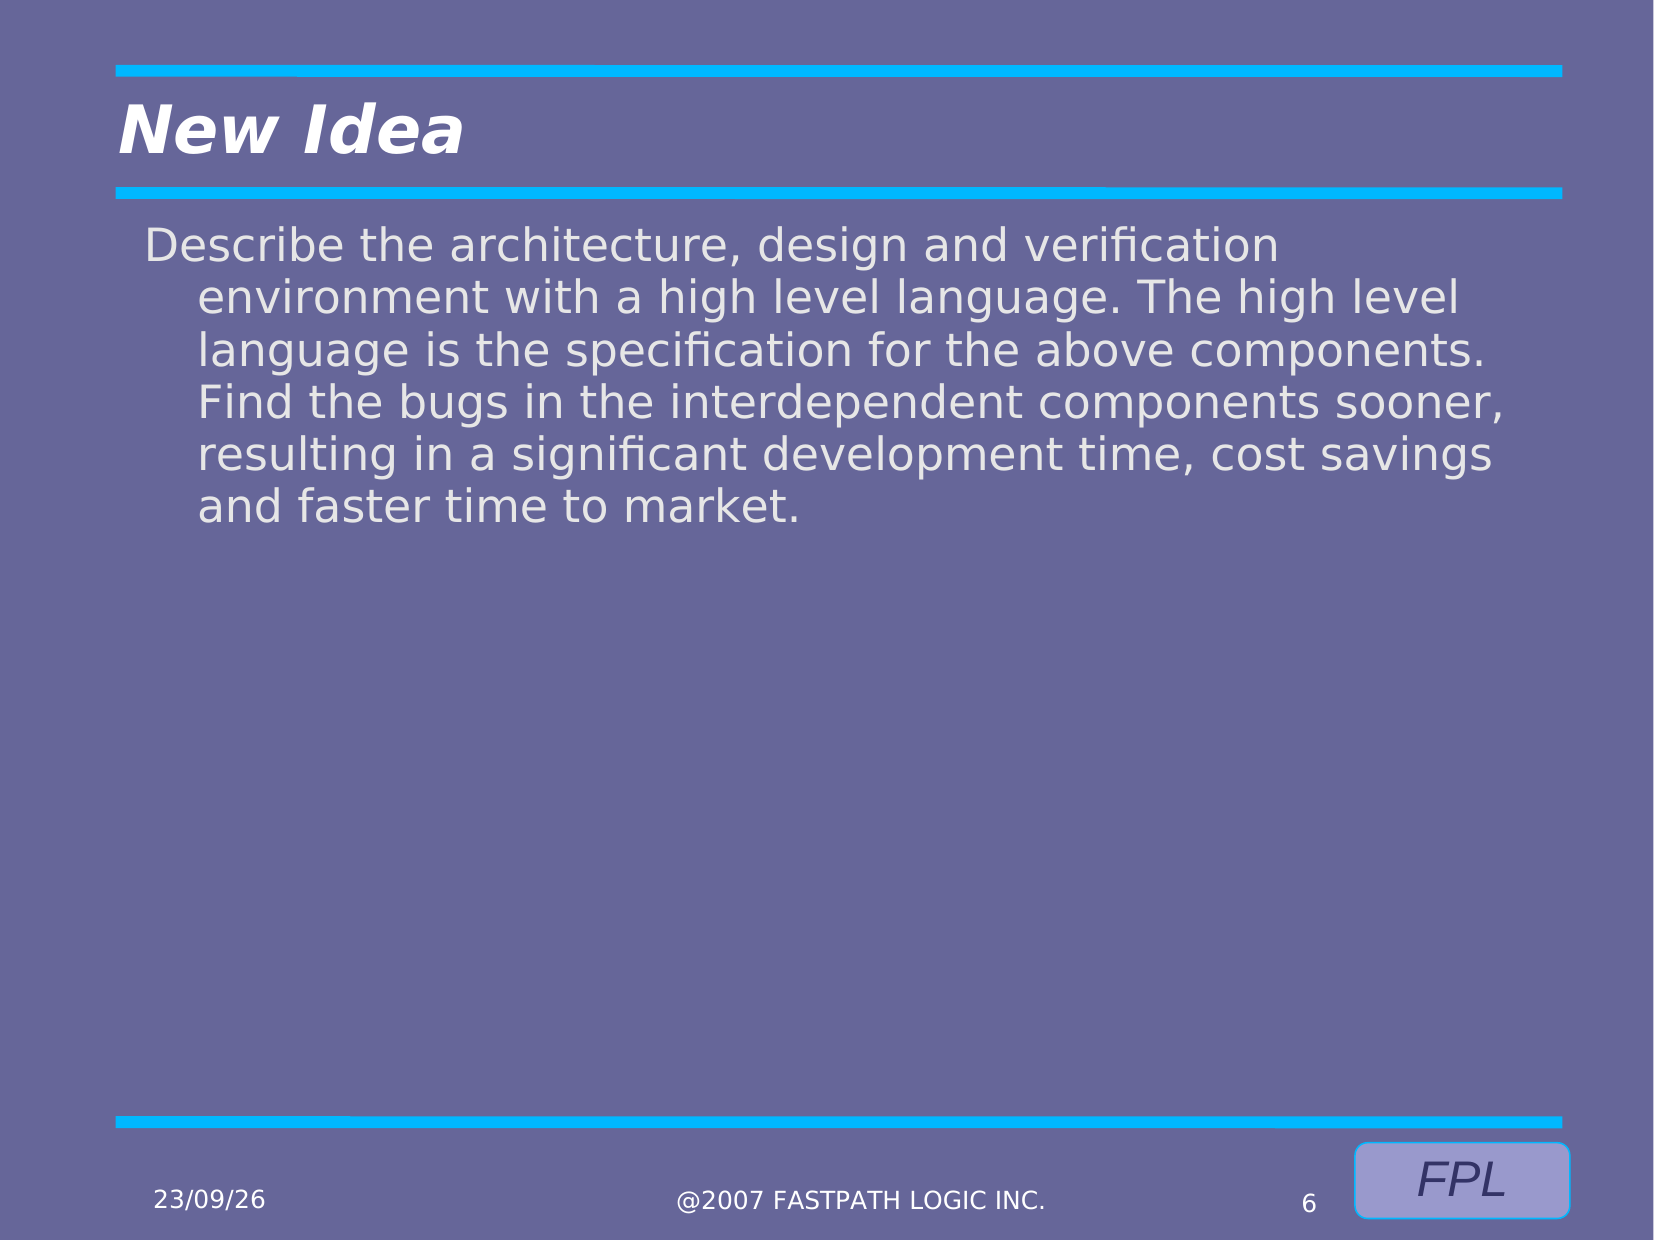

# New Idea
Describe the architecture, design and verification environment with a high level language. The high level language is the specification for the above components. Find the bugs in the interdependent components sooner, resulting in a significant development time, cost savings and faster time to market.
6